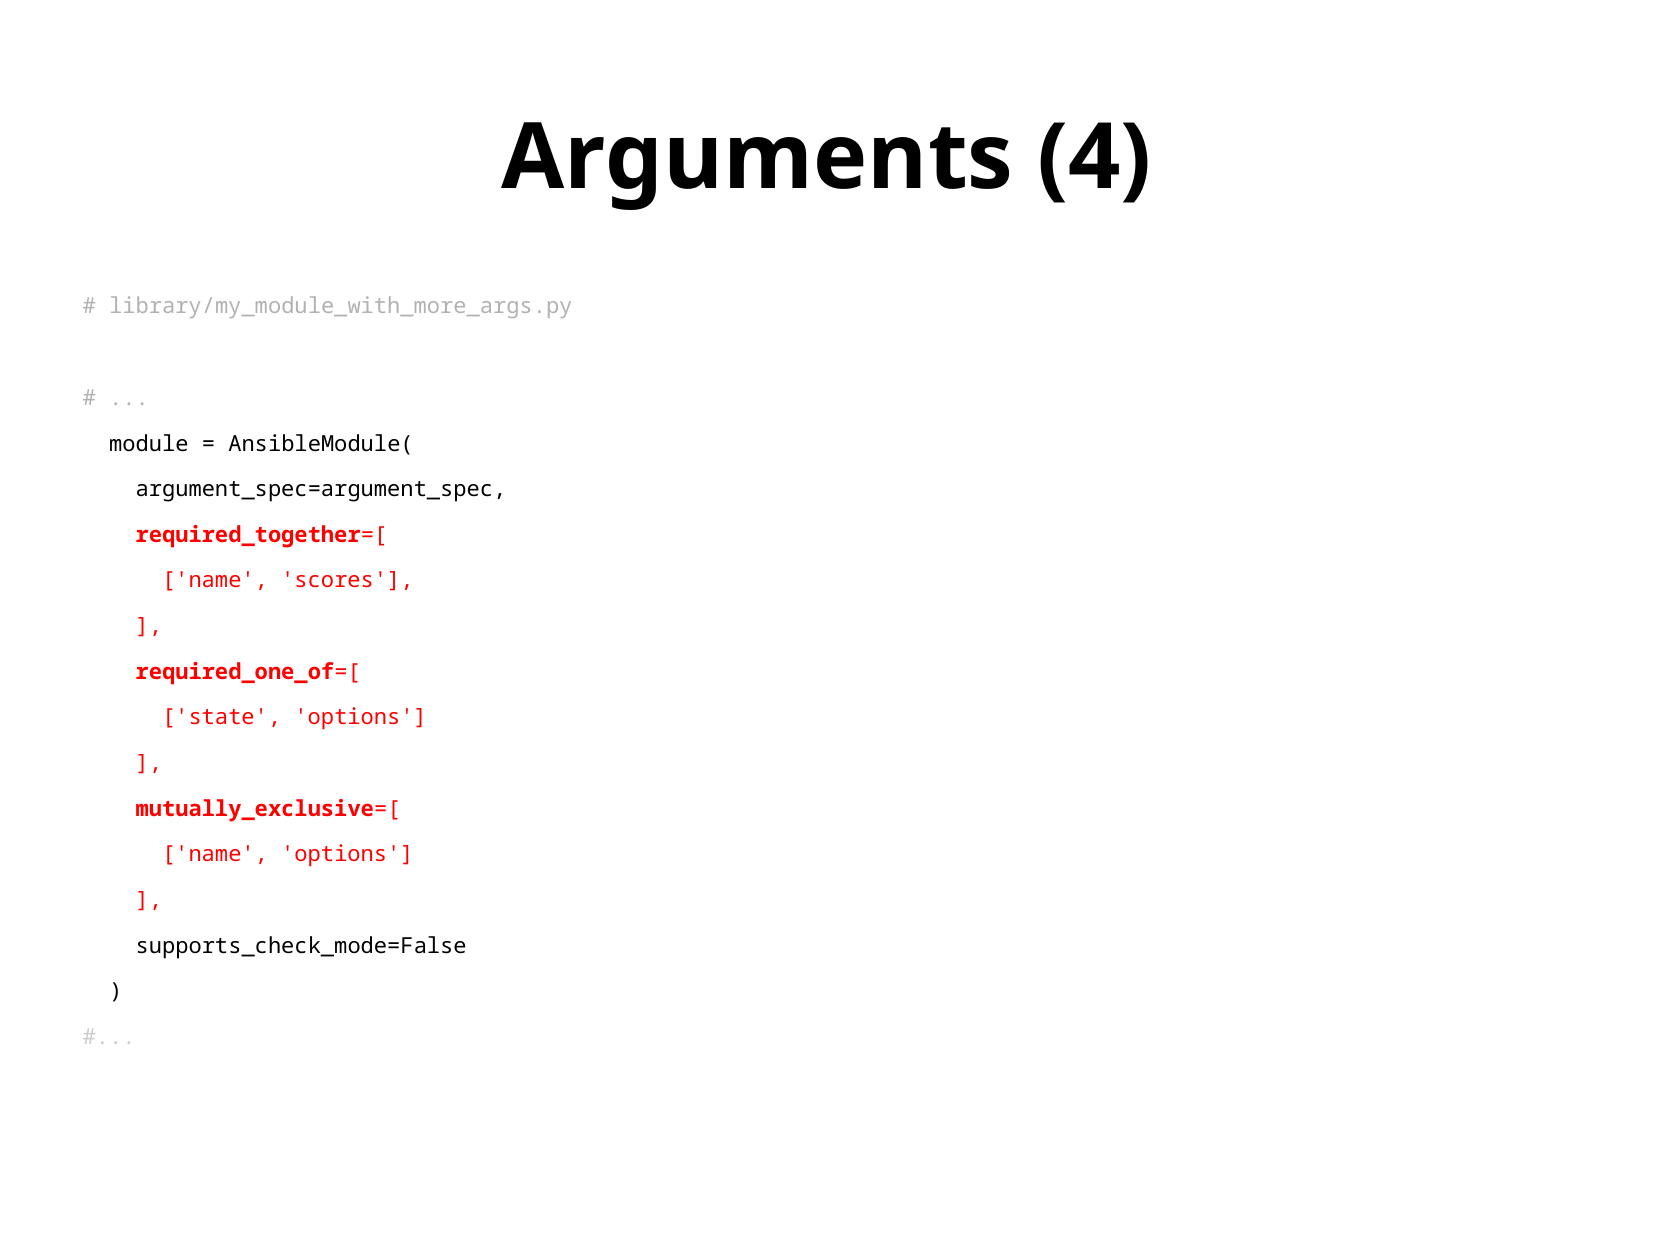

# Arguments (4)
# library/my_module_with_more_args.py
# ...
 module = AnsibleModule(
 argument_spec=argument_spec,
 required_together=[
 ['name', 'scores'],
 ],
 required_one_of=[
 ['state', 'options']
 ],
 mutually_exclusive=[
 ['name', 'options']
 ],
 supports_check_mode=False
 )
#...